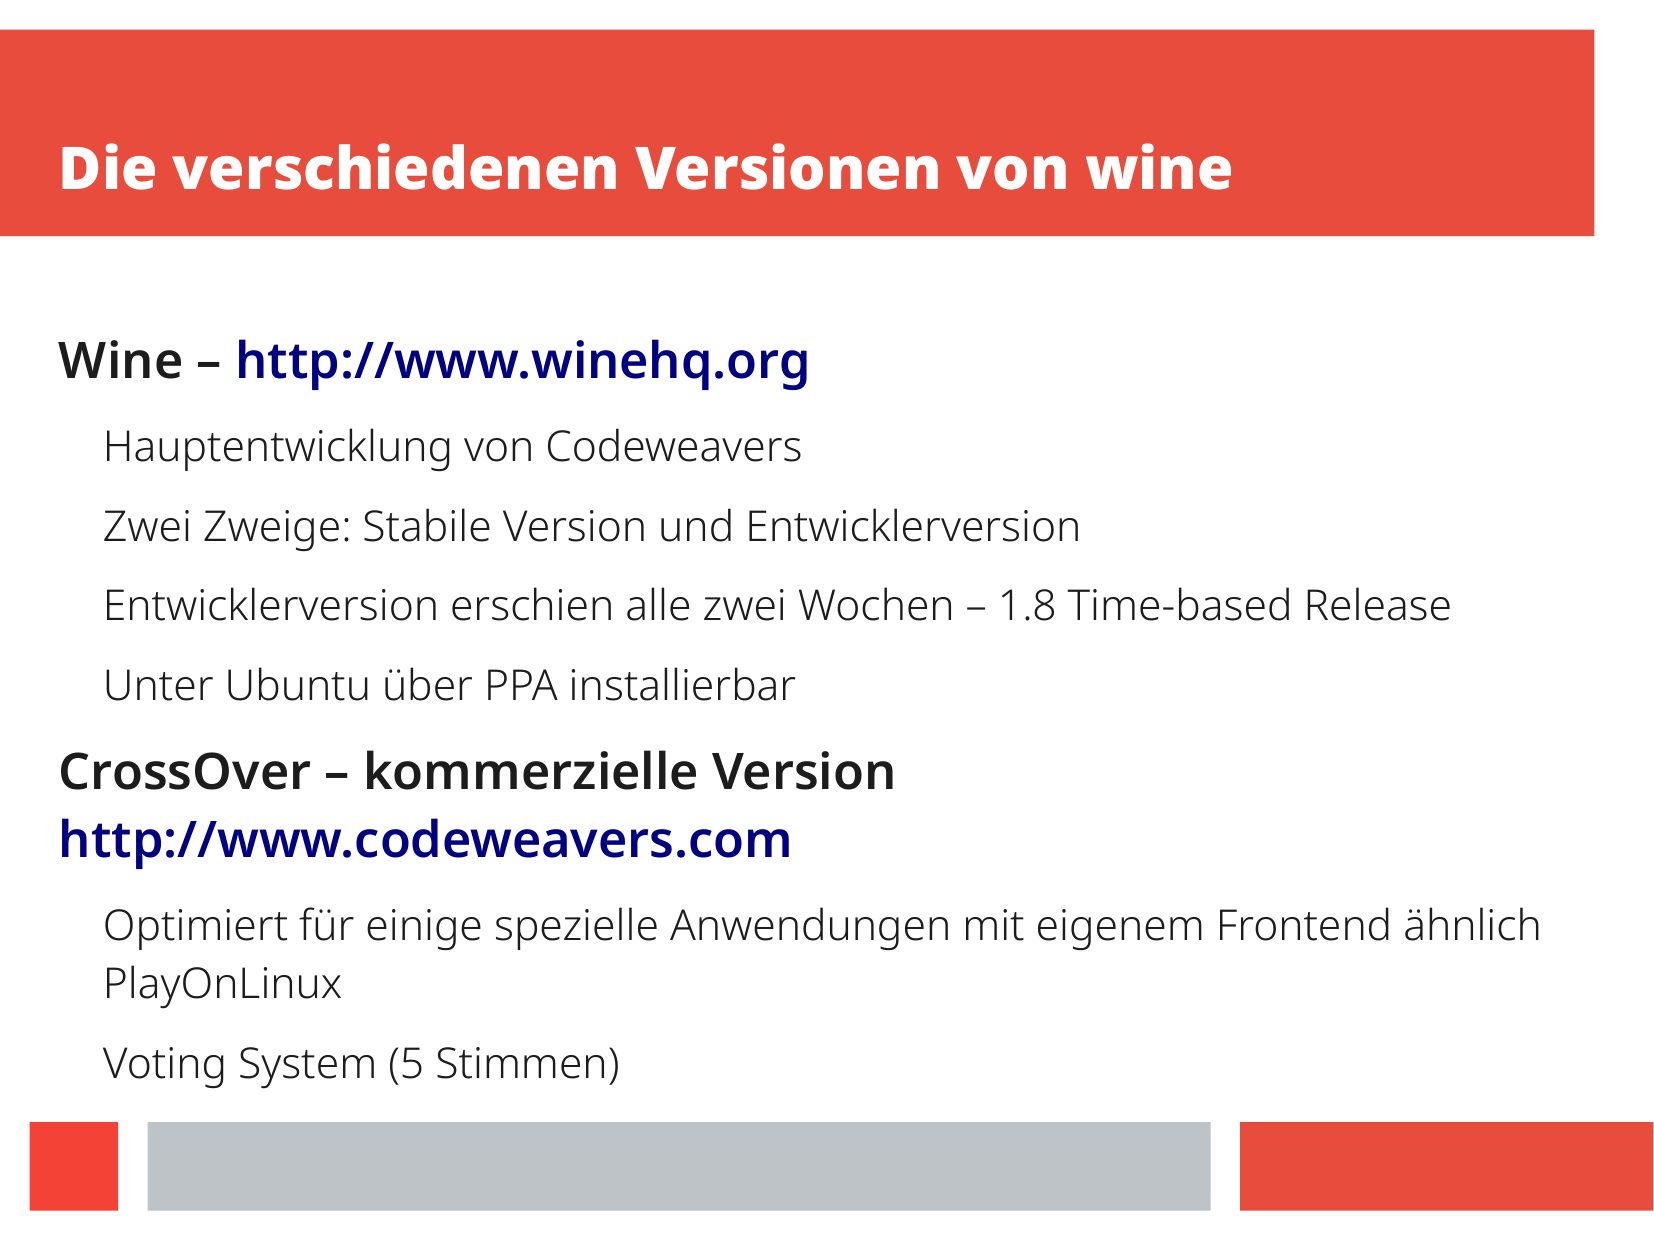

# Die verschiedenen Versionen von wine
Wine – http://www.winehq.org
Hauptentwicklung von Codeweavers
Zwei Zweige: Stabile Version und Entwicklerversion
Entwicklerversion erschien alle zwei Wochen – 1.8 Time-based Release
Unter Ubuntu über PPA installierbar
CrossOver – kommerzielle Version http://www.codeweavers.com
Optimiert für einige spezielle Anwendungen mit eigenem Frontend ähnlich PlayOnLinux
Voting System (5 Stimmen)